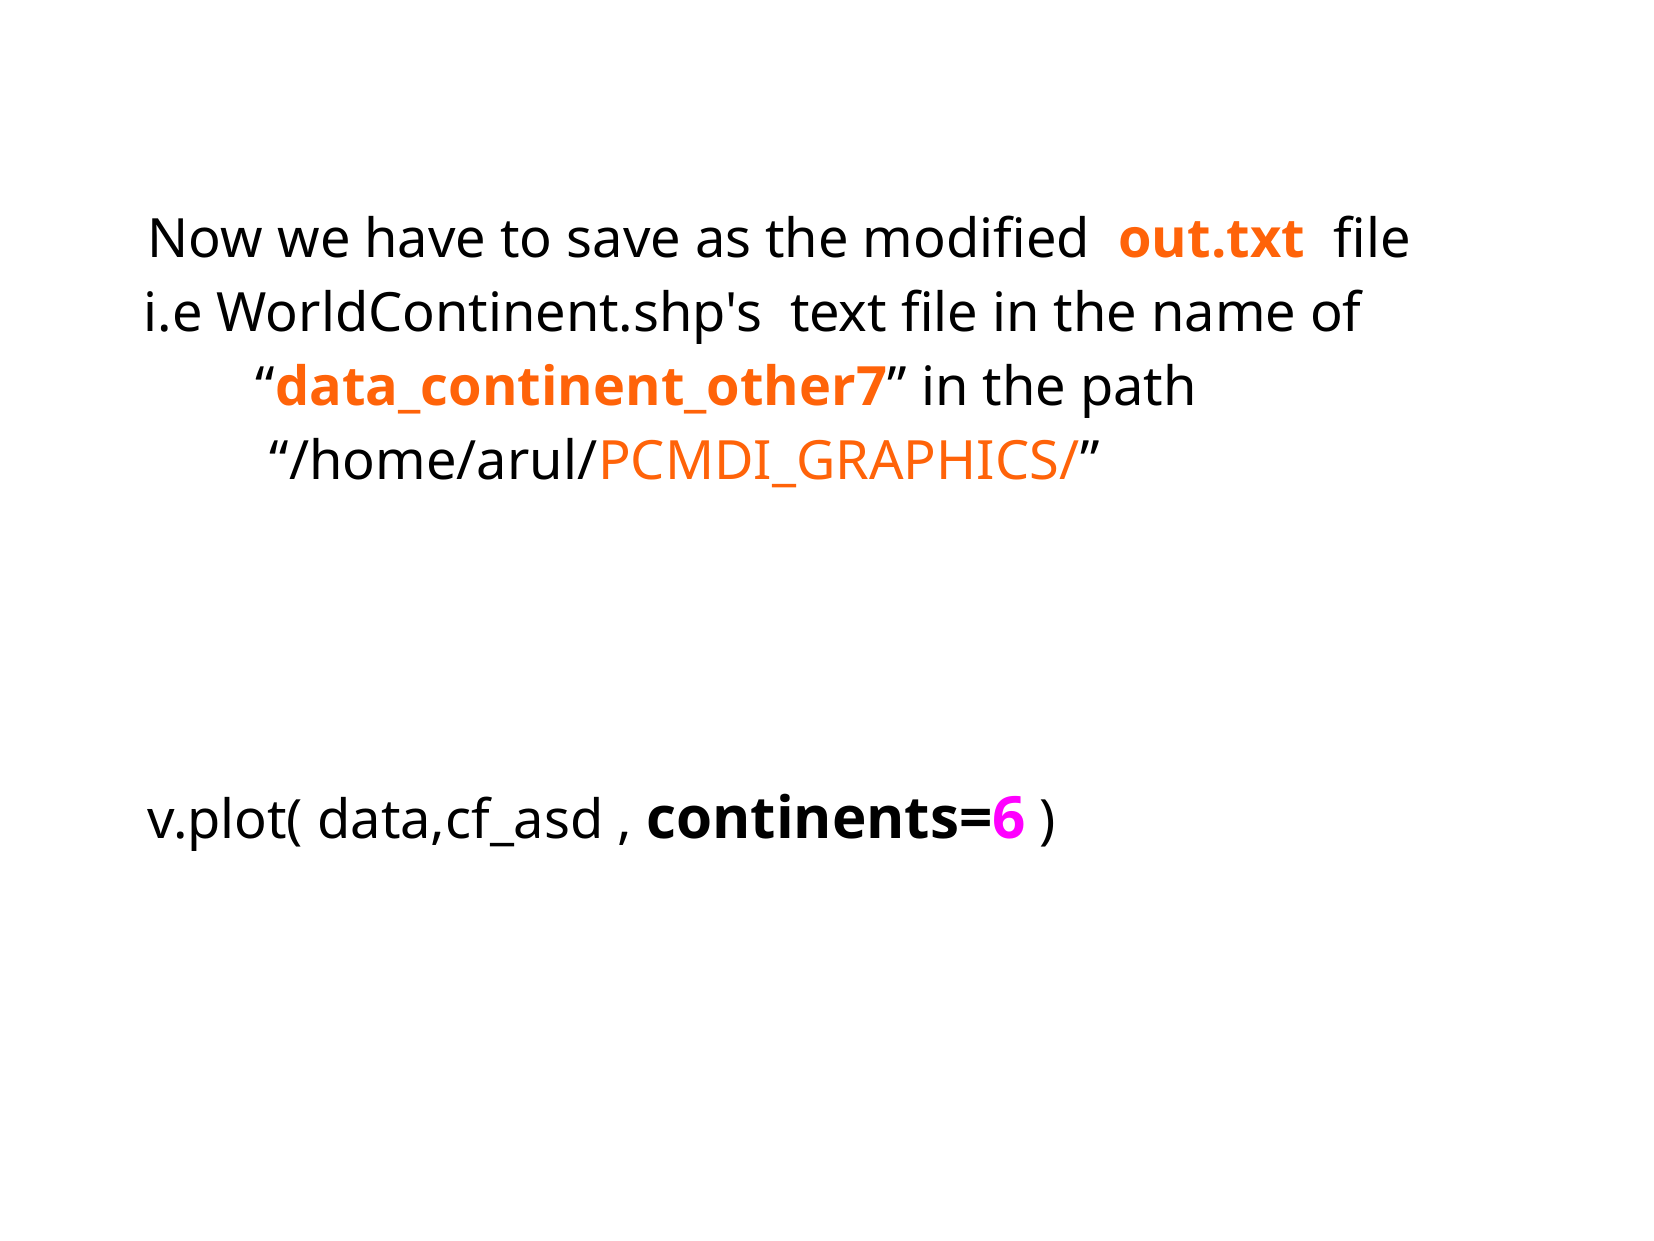

Now we have to save as the modified out.txt file i.e WorldContinent.shp's text file in the name of “data_continent_other7” in the path “/home/arul/PCMDI_GRAPHICS/”
	v.plot( data,cf_asd , continents=6 )